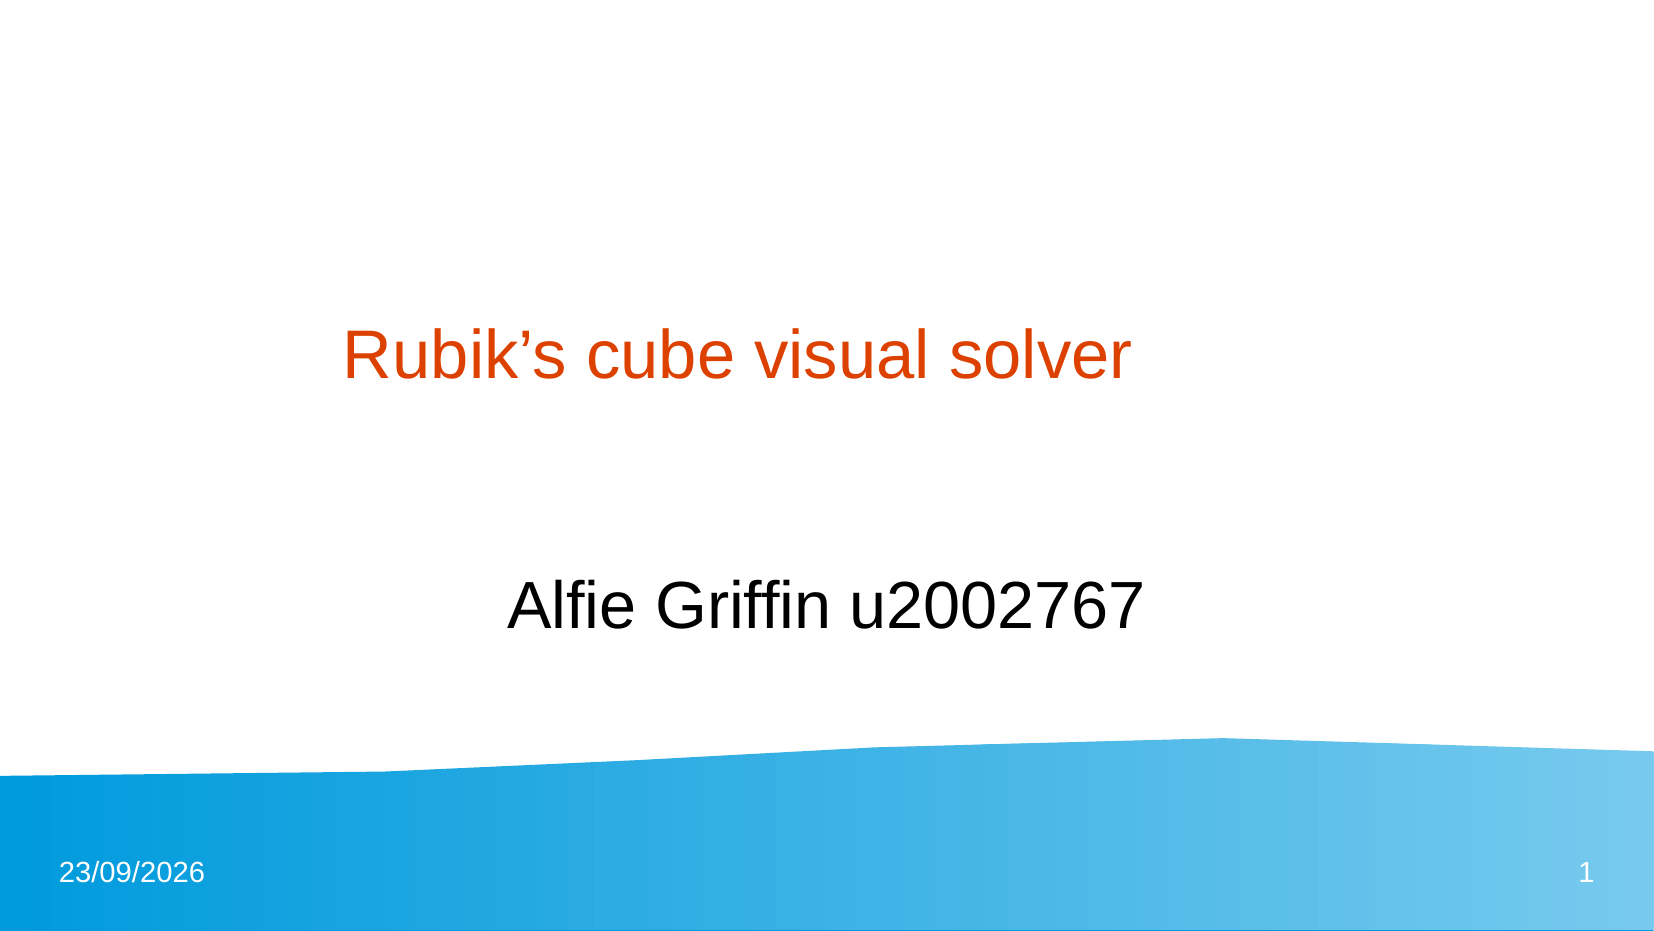

# Rubik’s cube visual solver
Alfie Griffin u2002767